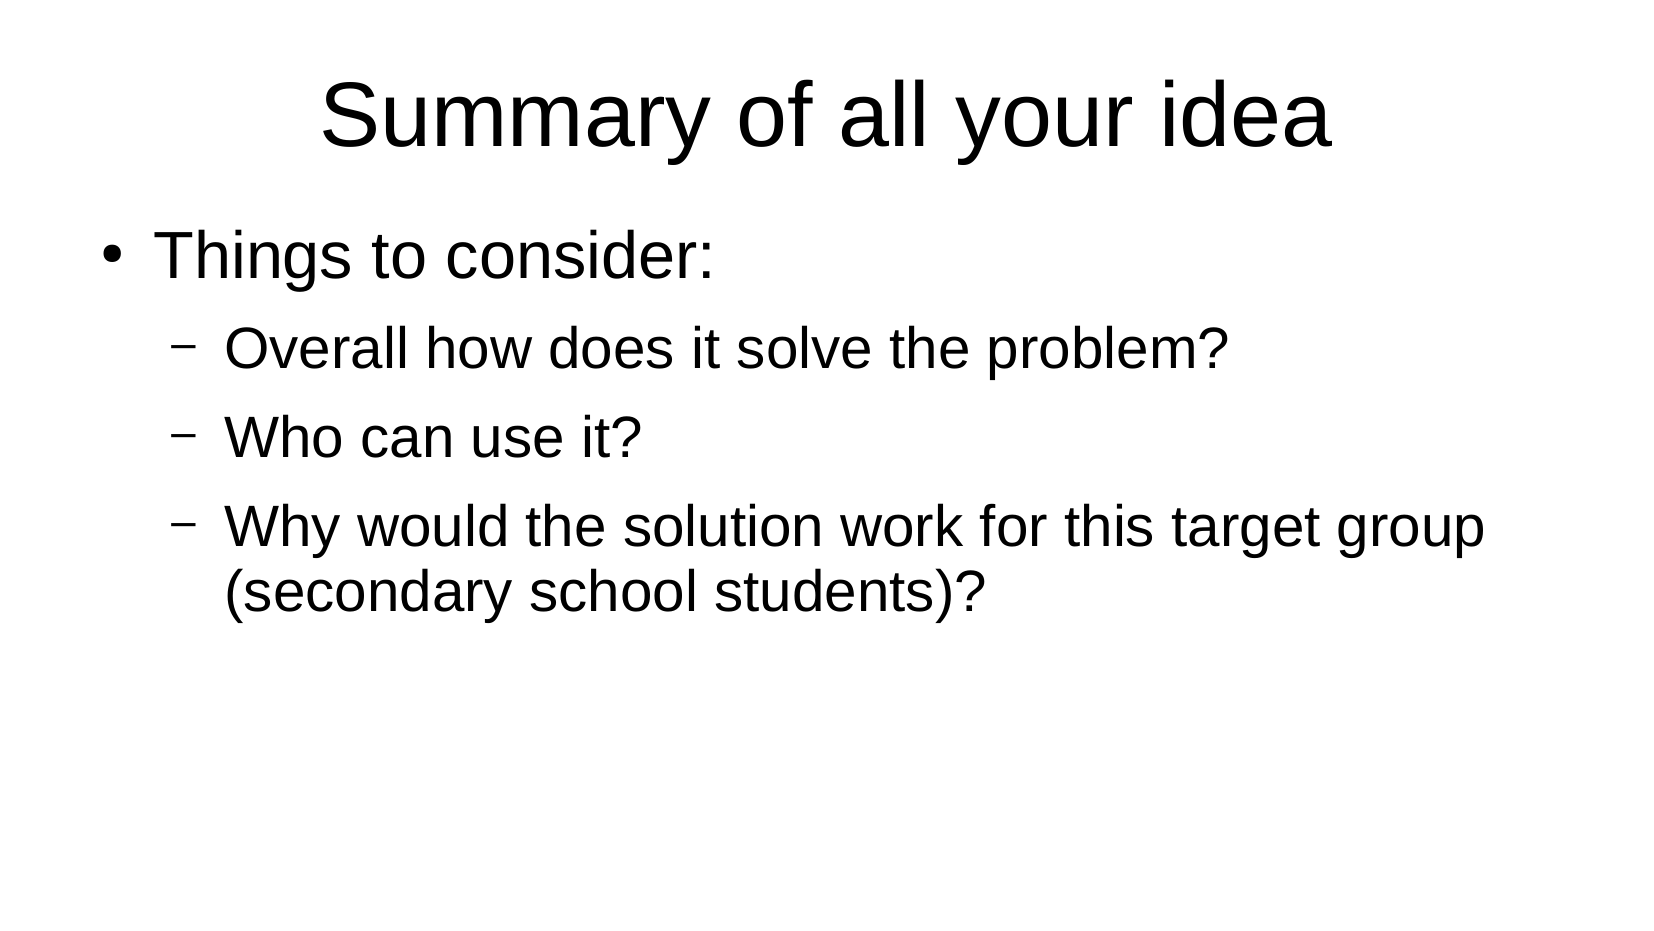

# Summary of all your idea
Things to consider:
Overall how does it solve the problem?
Who can use it?
Why would the solution work for this target group (secondary school students)?